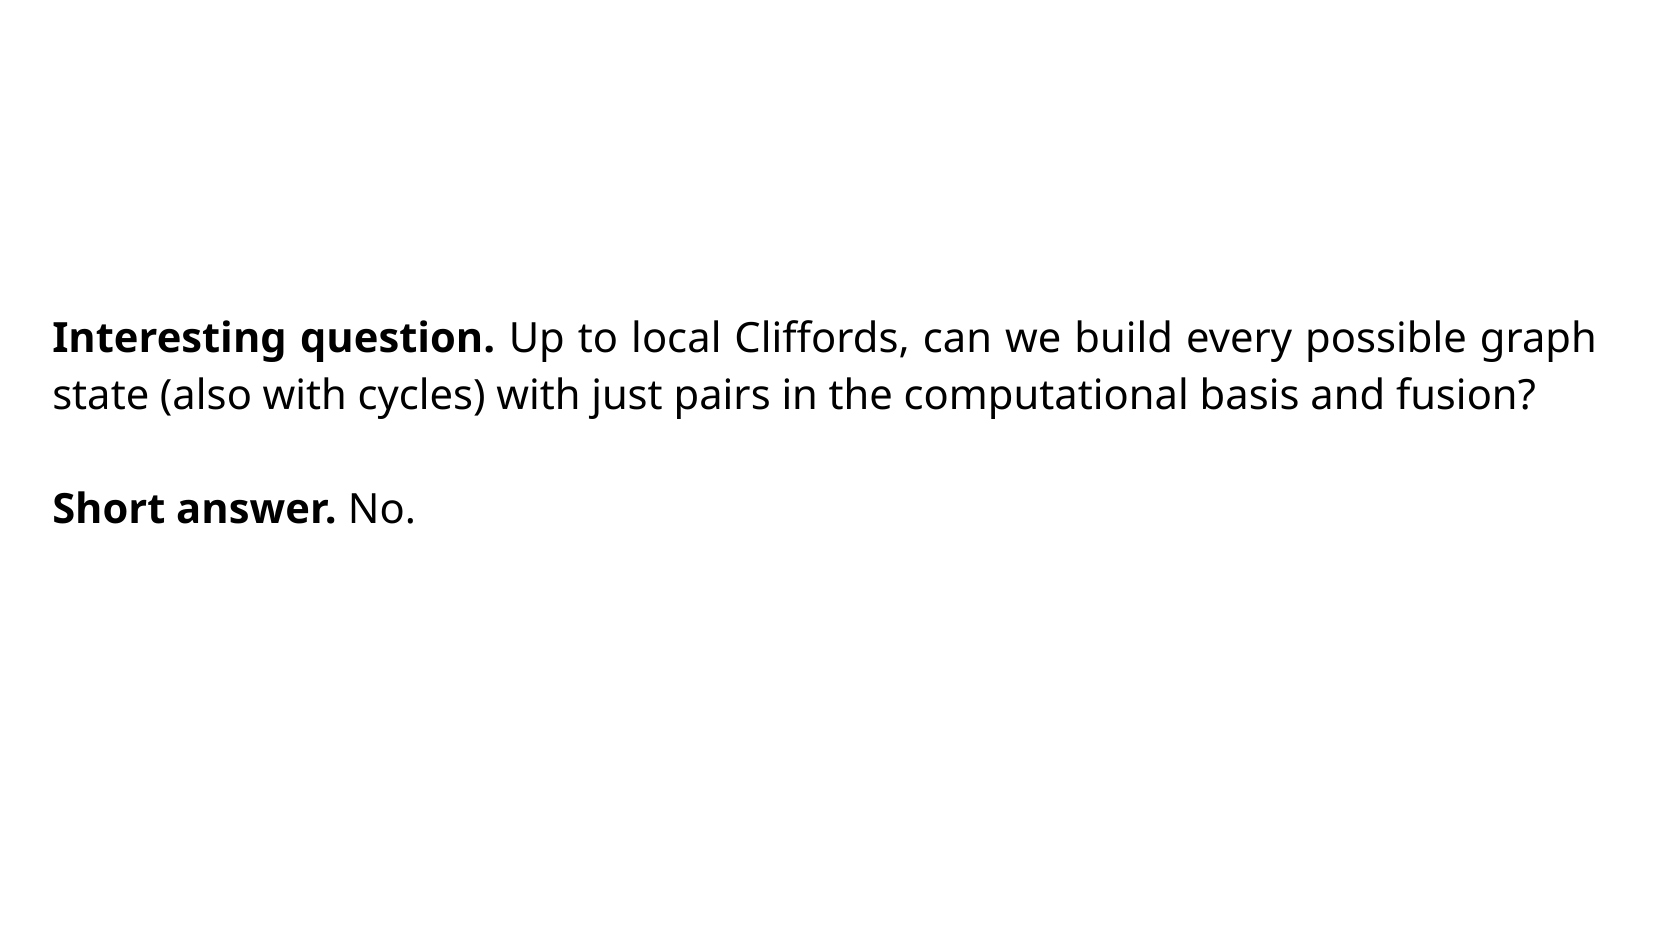

Interesting question. Up to local Cliffords, can we build every possible graph state (also with cycles) with just pairs in the computational basis and fusion?
Short answer. No.